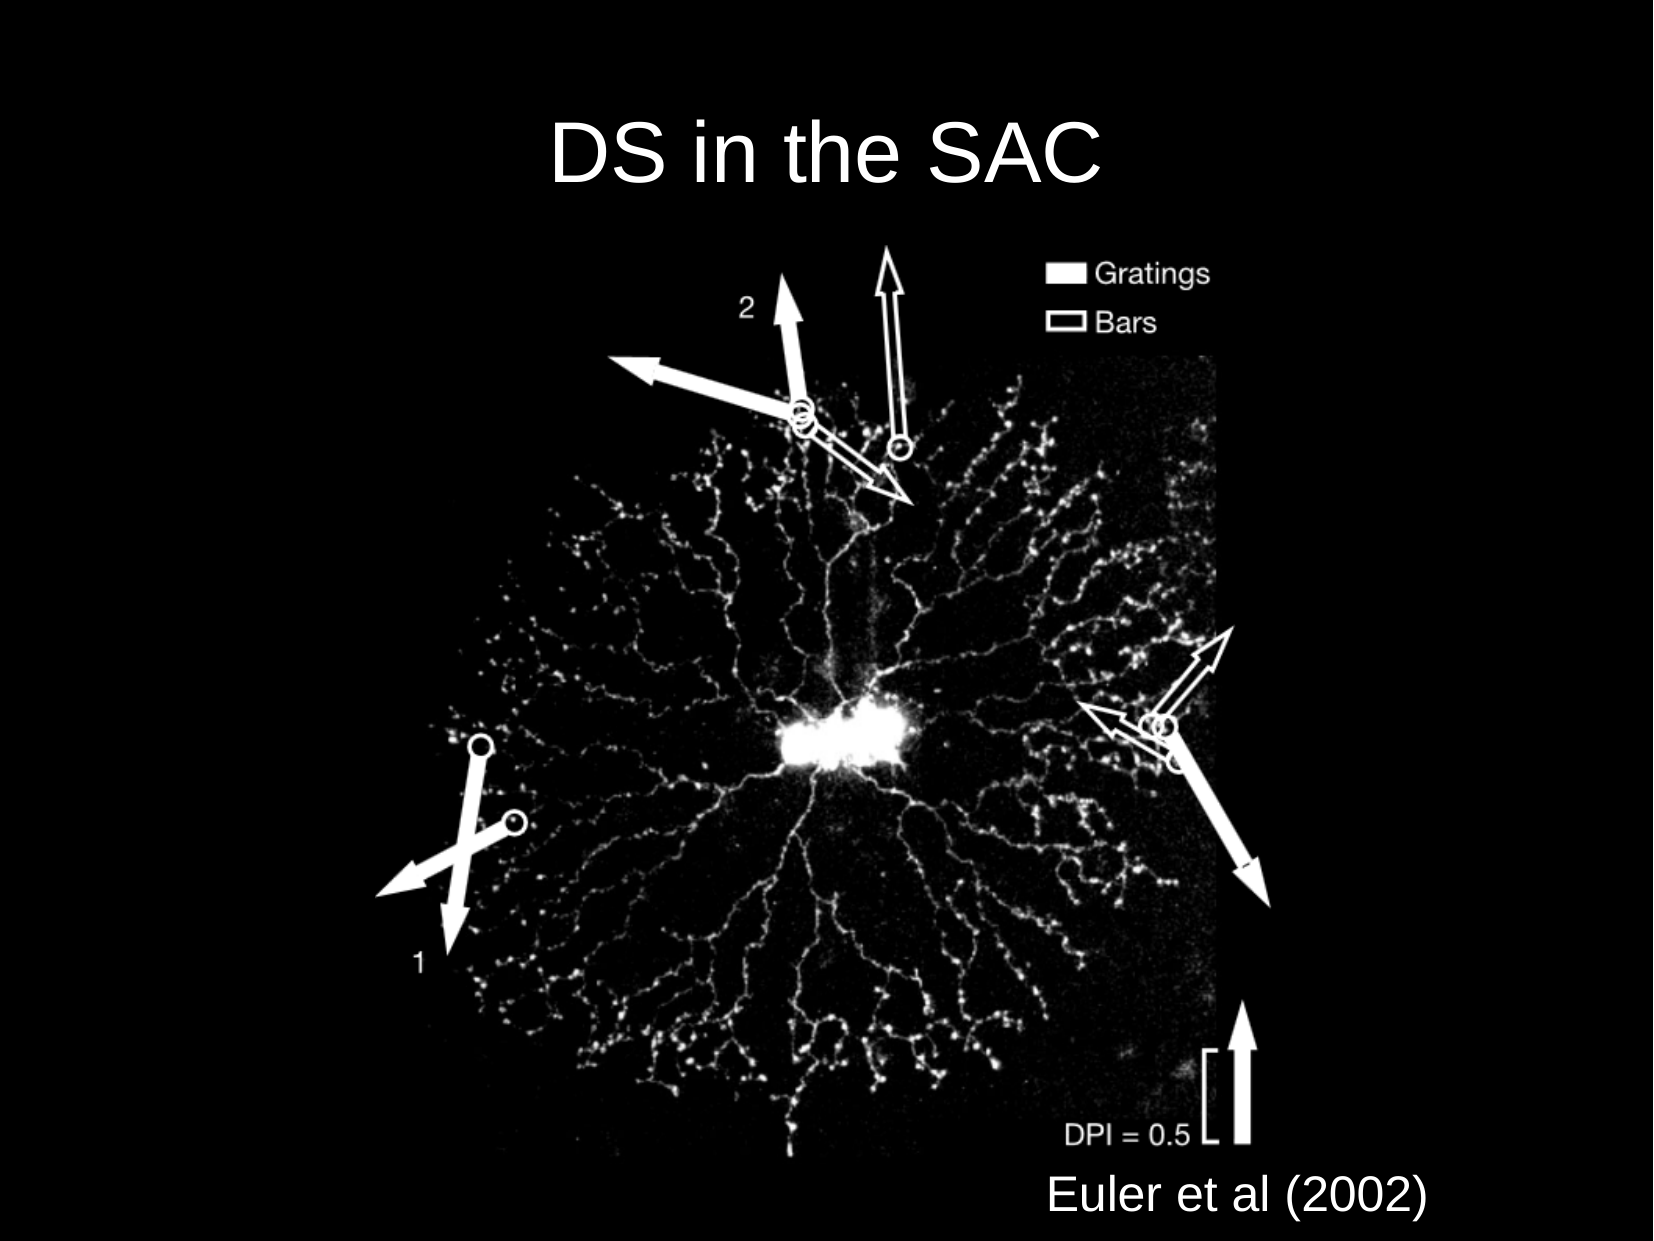

# DS in the SAC
Euler et al (2002)